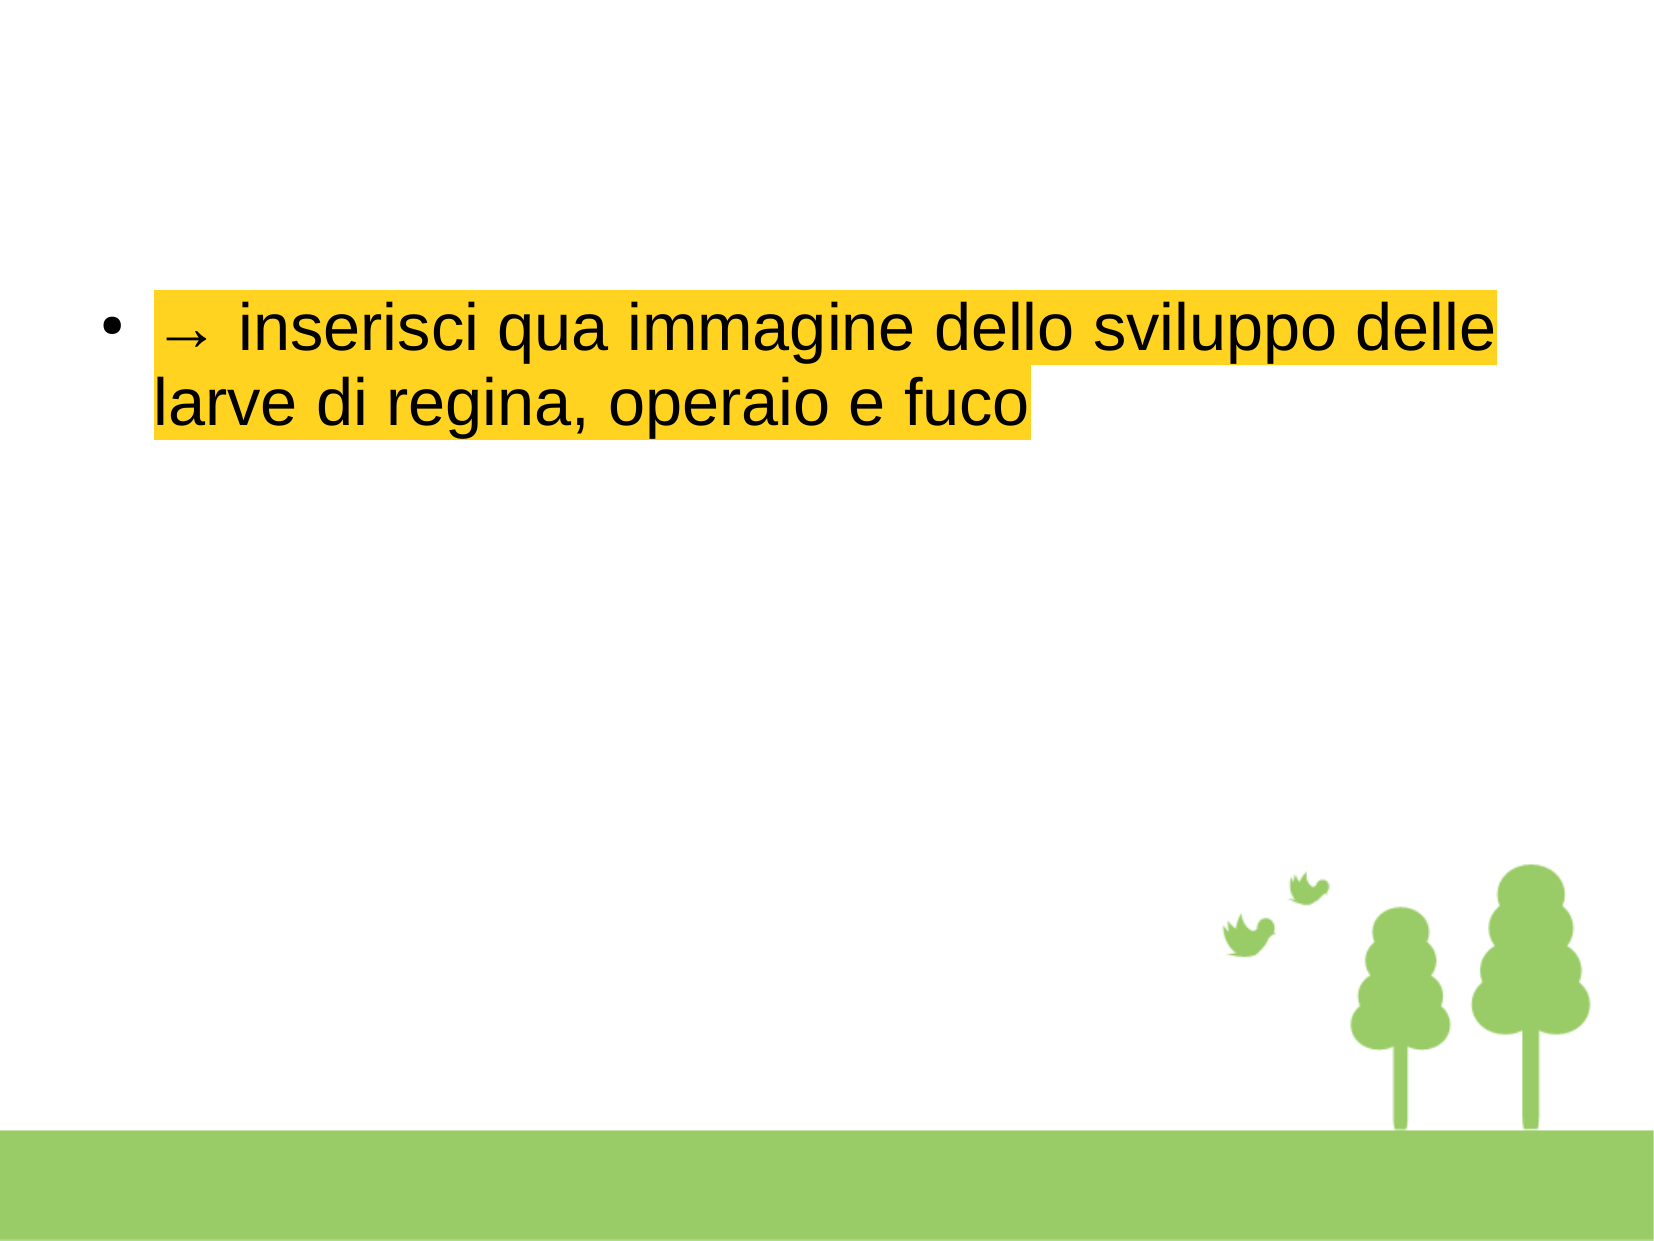

#
→ inserisci qua immagine dello sviluppo delle larve di regina, operaio e fuco